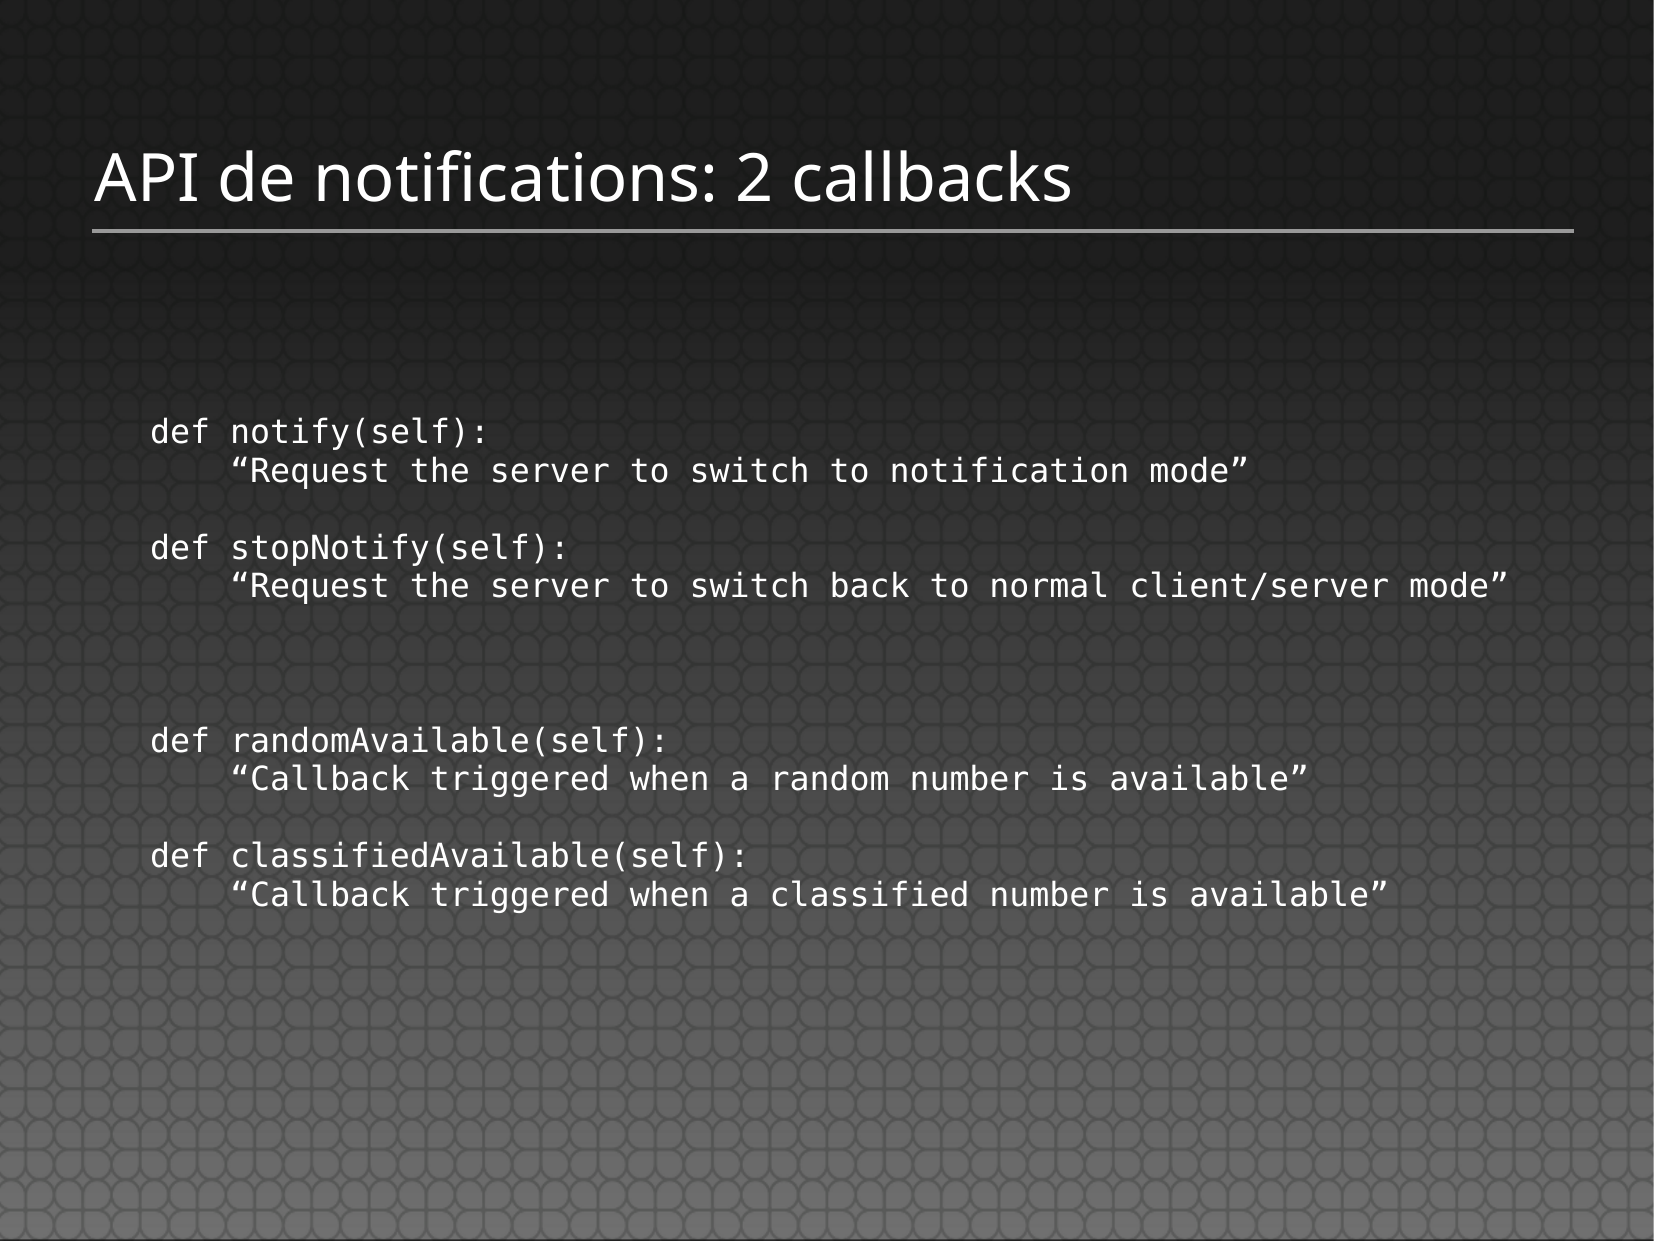

# API de notifications: 2 callbacks
 def notify(self):
 “Request the server to switch to notification mode”
 def stopNotify(self):
 “Request the server to switch back to normal client/server mode”
 def randomAvailable(self):
 “Callback triggered when a random number is available”
 def classifiedAvailable(self):
 “Callback triggered when a classified number is available”